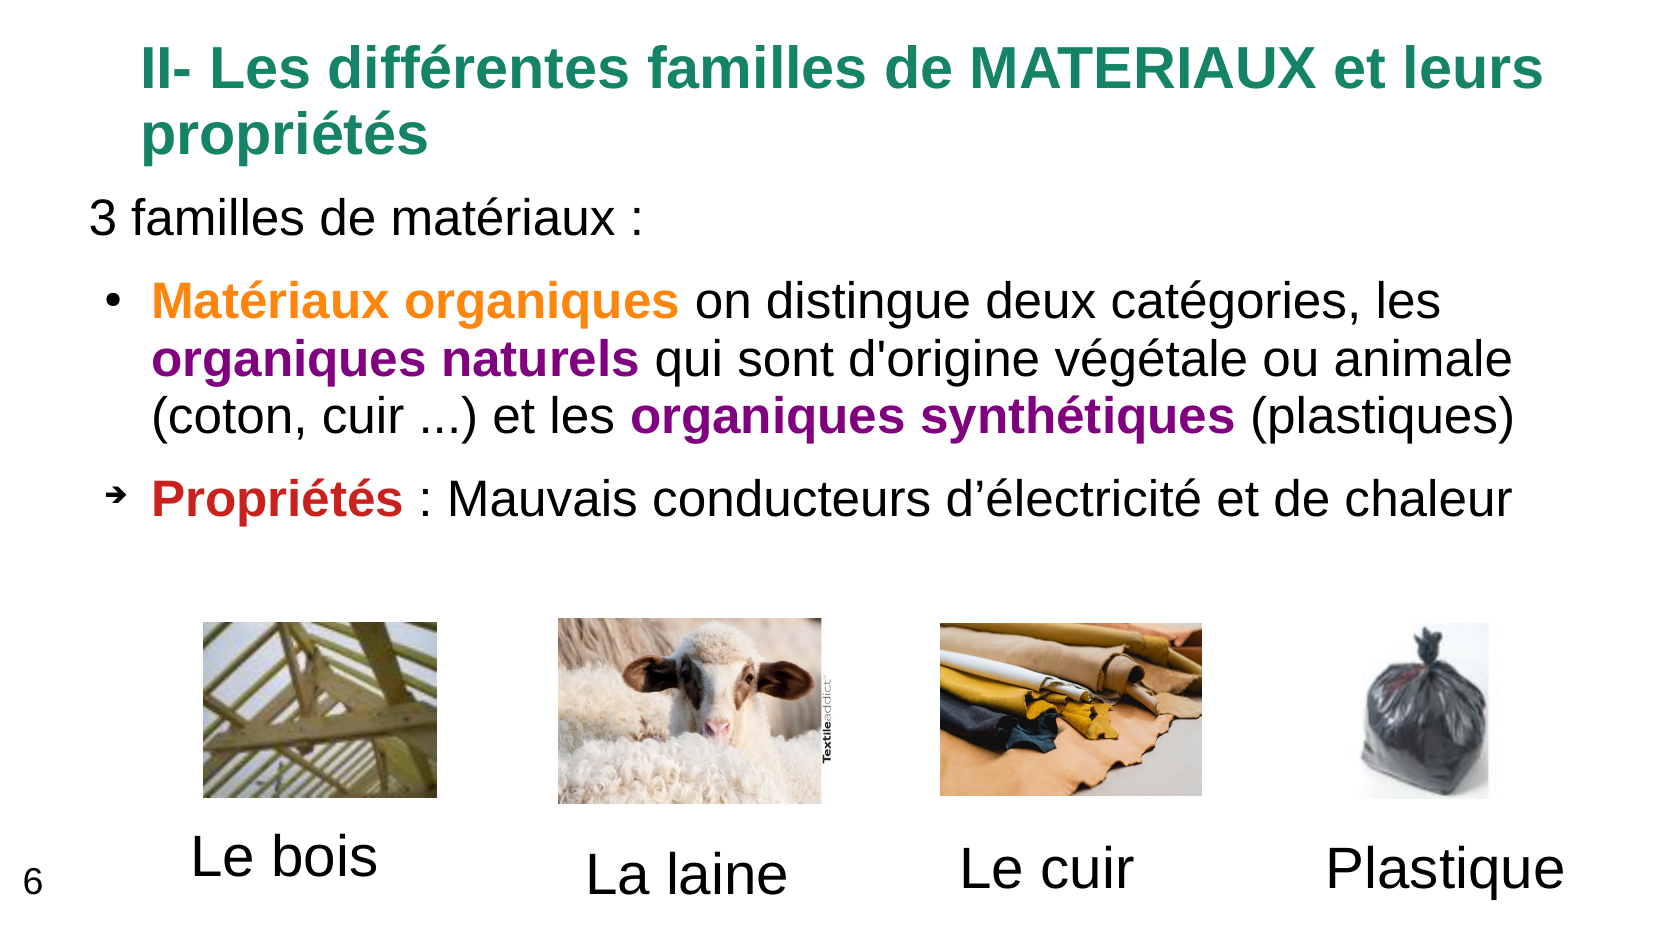

II- Les différentes familles de MATERIAUX et leurs propriétés
# 3 familles de matériaux :
Matériaux organiques on distingue deux catégories, les organiques naturels qui sont d'origine végétale ou animale (coton, cuir ...) et les organiques synthétiques (plastiques)
Propriétés : Mauvais conducteurs d’électricité et de chaleur
Le bois
Le cuir
Plastique
La laine